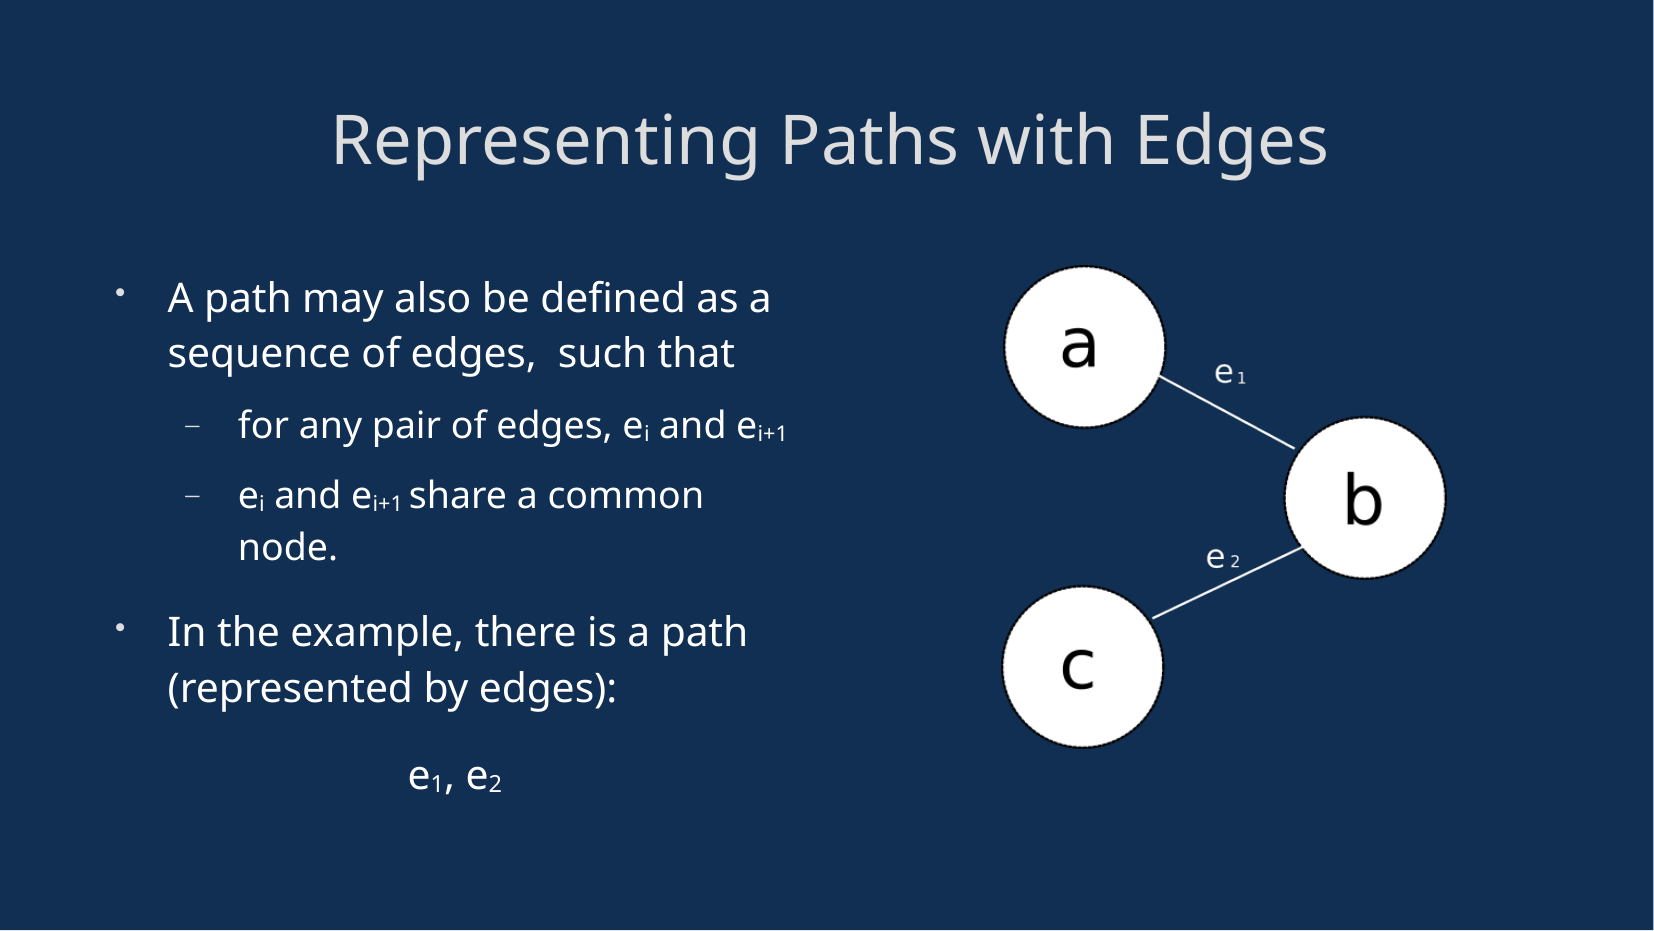

# Representing Paths with Edges
A path may also be defined as a sequence of edges, such that
for any pair of edges, ei and ei+1
ei and ei+1 share a common node.
In the example, there is a path (represented by edges):
e1, e2